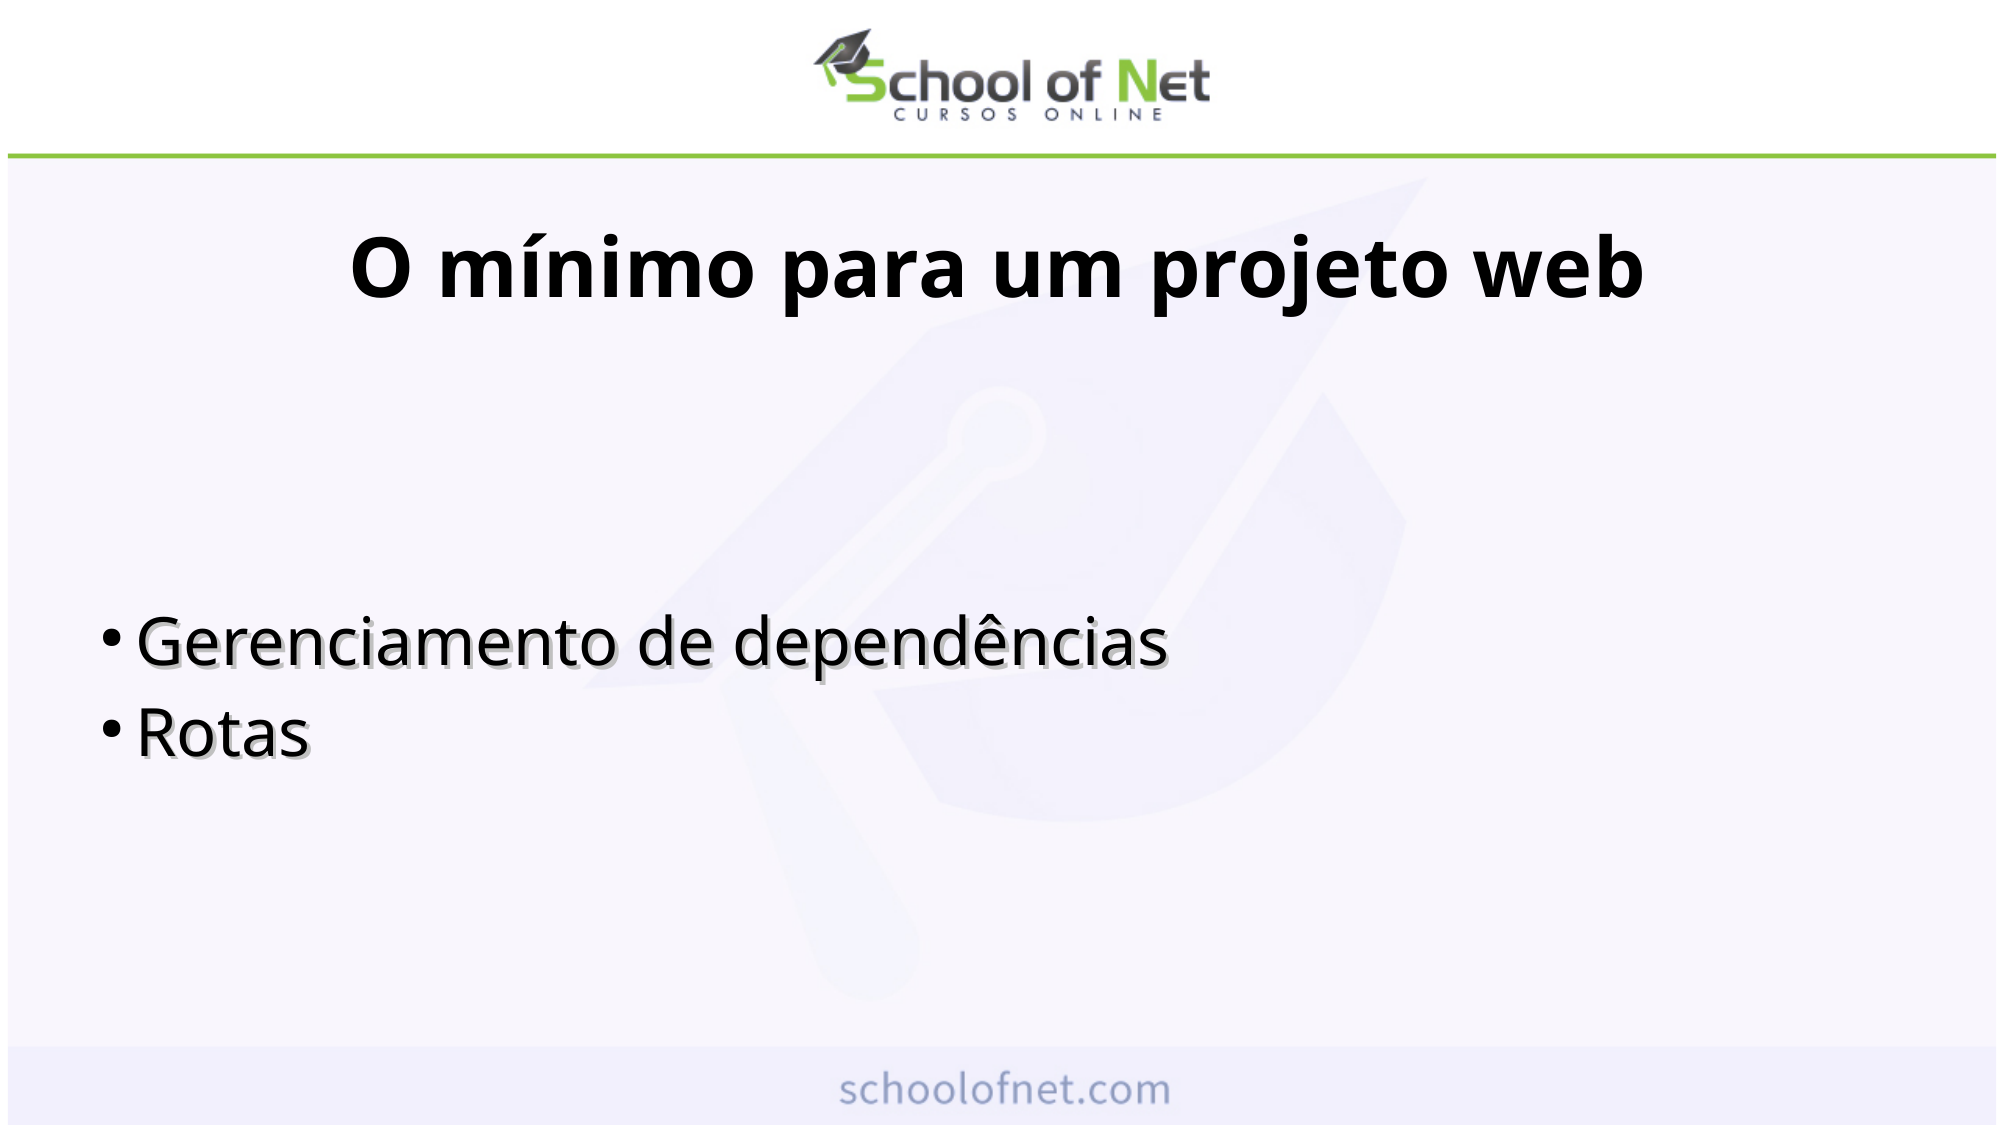

# O mínimo para um projeto web
Gerenciamento de dependências
Rotas